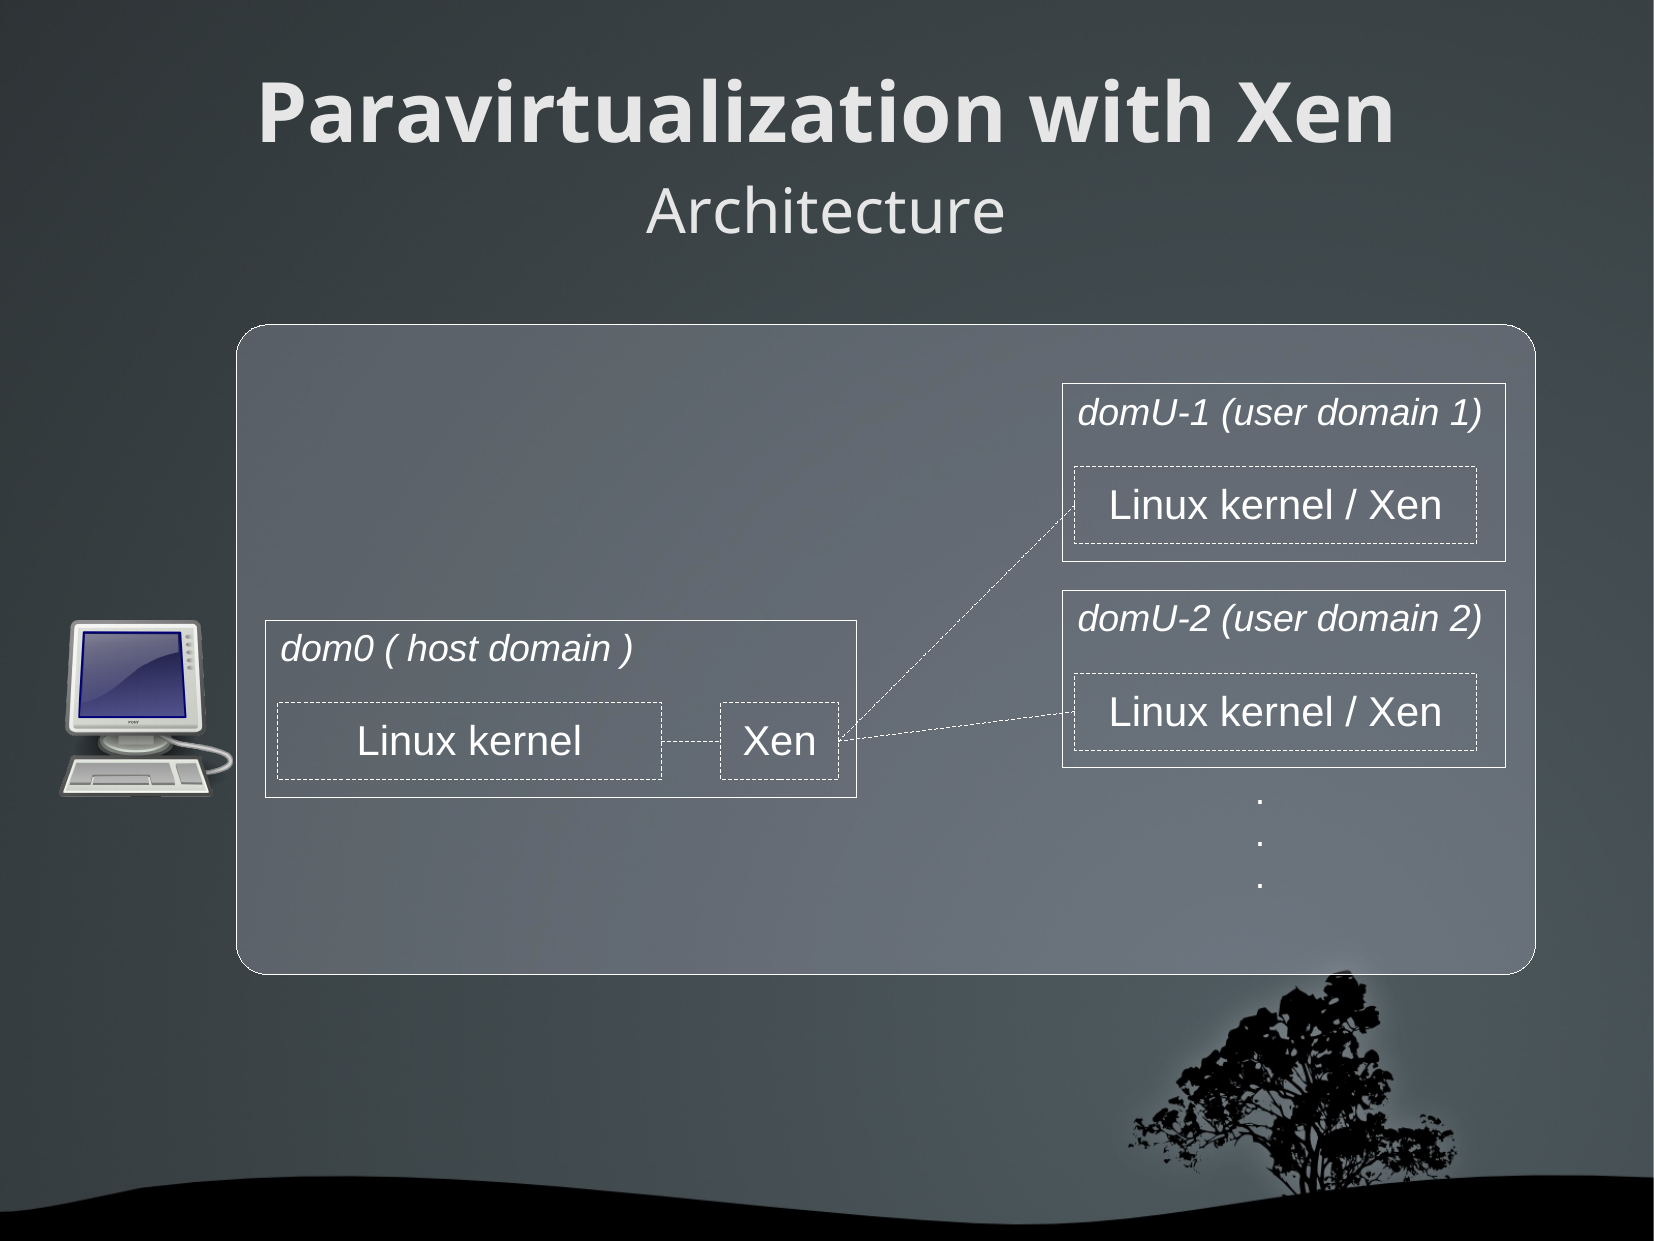

# Paravirtualization with Xen Architecture
domU-1 (user domain 1)
Linux kernel / Xen
domU-2 (user domain 2)
Linux kernel / Xen
.
.
.
dom0 ( host domain )
Linux kernel
Xen